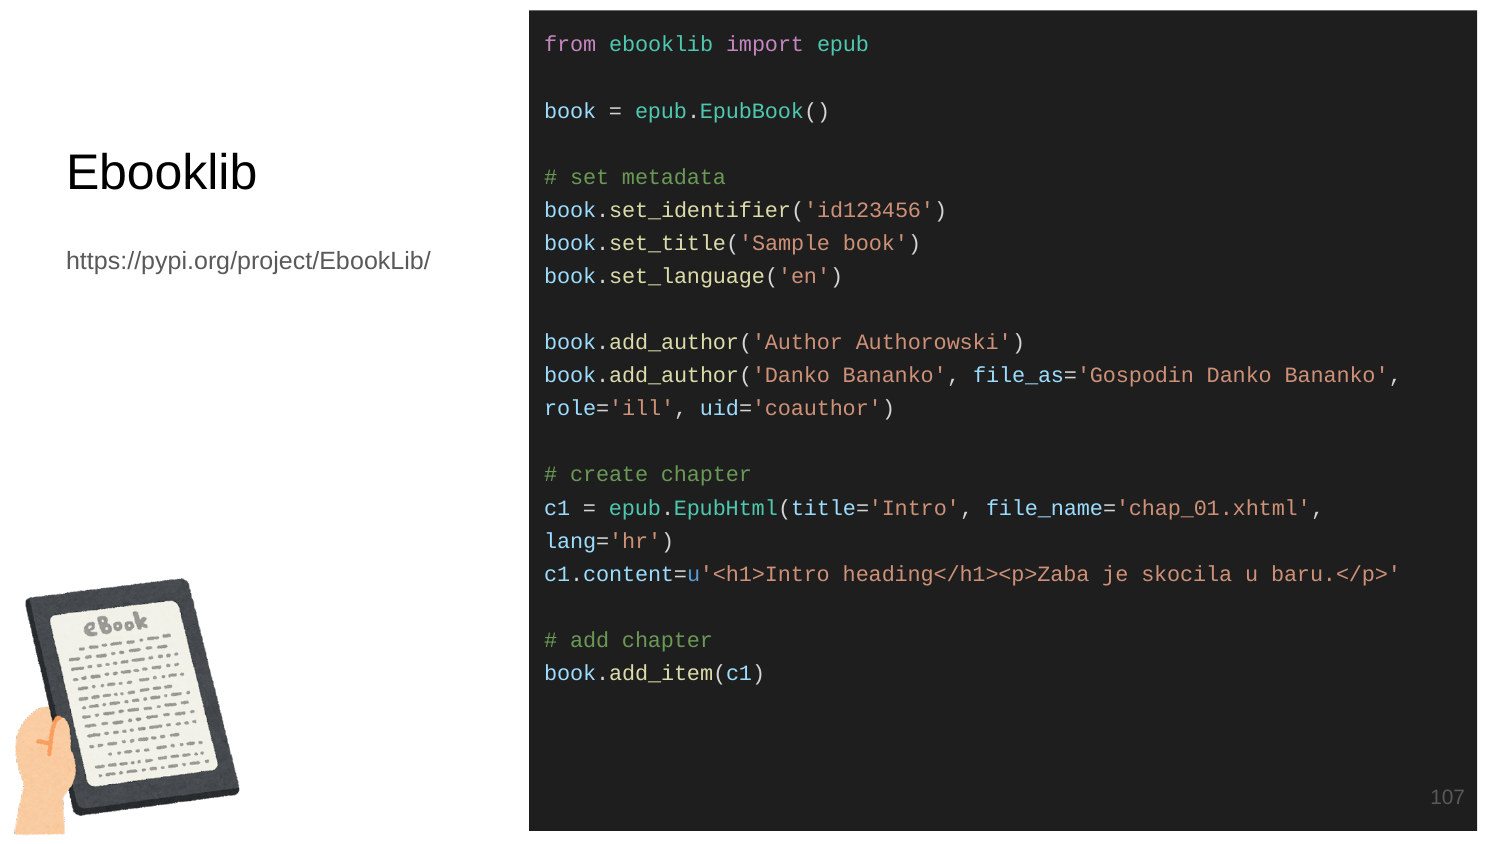

from ebooklib import epub
book = epub.EpubBook()
# set metadata
book.set_identifier('id123456')
book.set_title('Sample book')
book.set_language('en')
book.add_author('Author Authorowski')
book.add_author('Danko Bananko', file_as='Gospodin Danko Bananko', role='ill', uid='coauthor')
# create chapter
c1 = epub.EpubHtml(title='Intro', file_name='chap_01.xhtml', lang='hr')
c1.content=u'<h1>Intro heading</h1><p>Zaba je skocila u baru.</p>'
# add chapter
book.add_item(c1)
# Ebooklib
https://pypi.org/project/EbookLib/